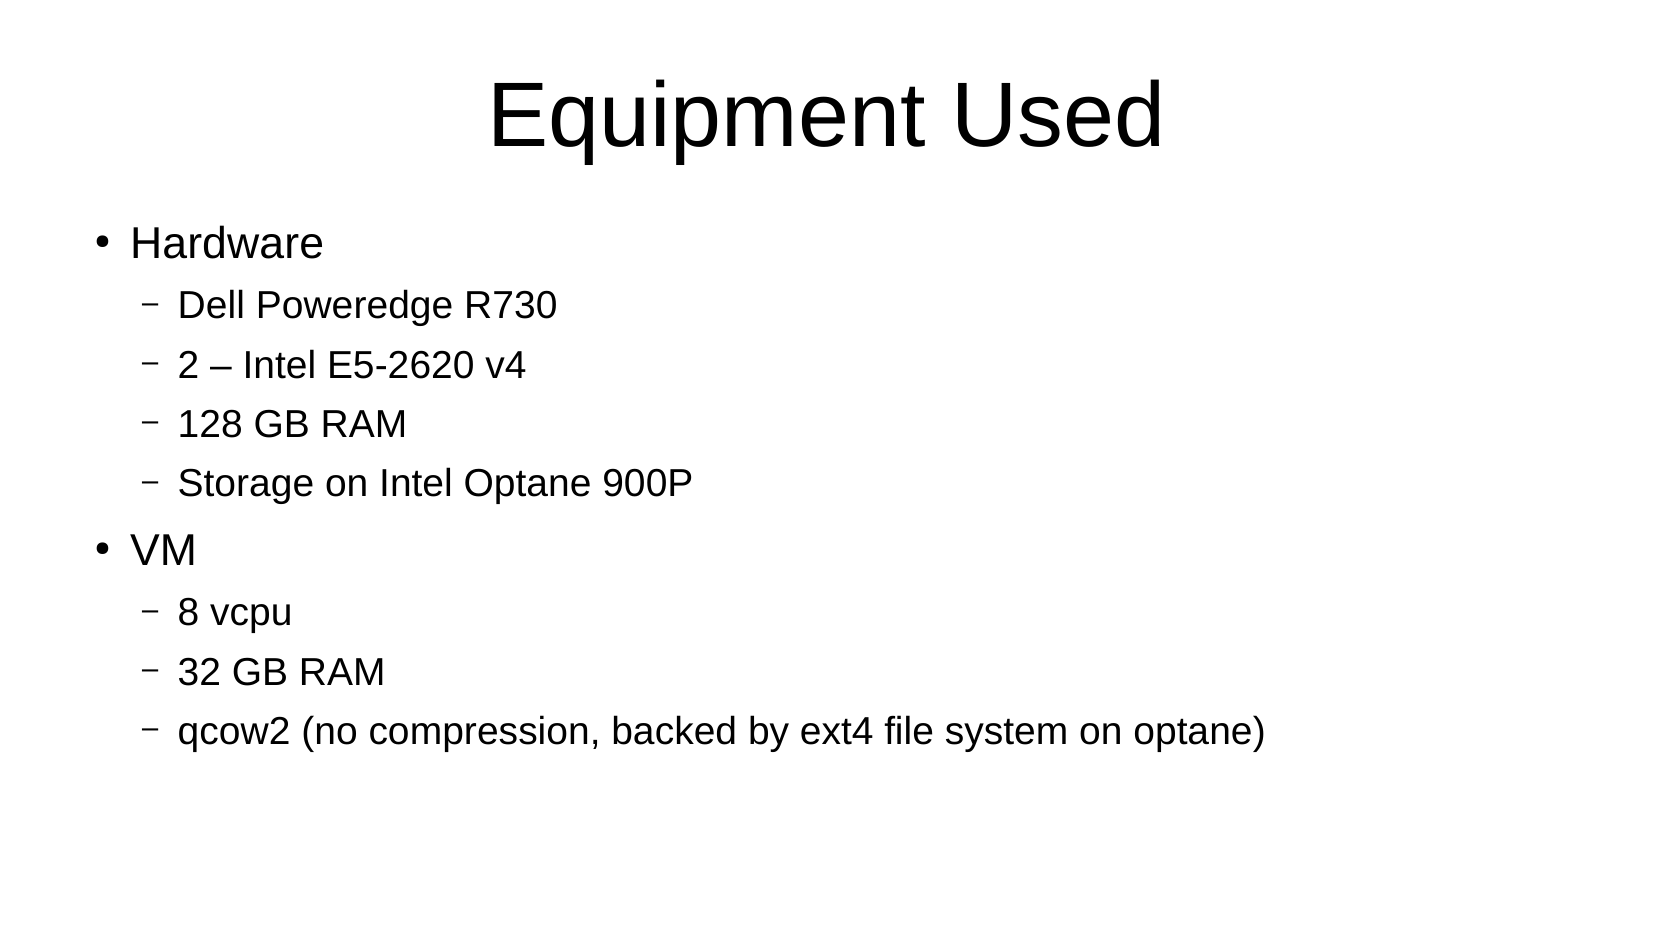

# Equipment Used
Hardware
Dell Poweredge R730
2 – Intel E5-2620 v4
128 GB RAM
Storage on Intel Optane 900P
VM
8 vcpu
32 GB RAM
qcow2 (no compression, backed by ext4 file system on optane)